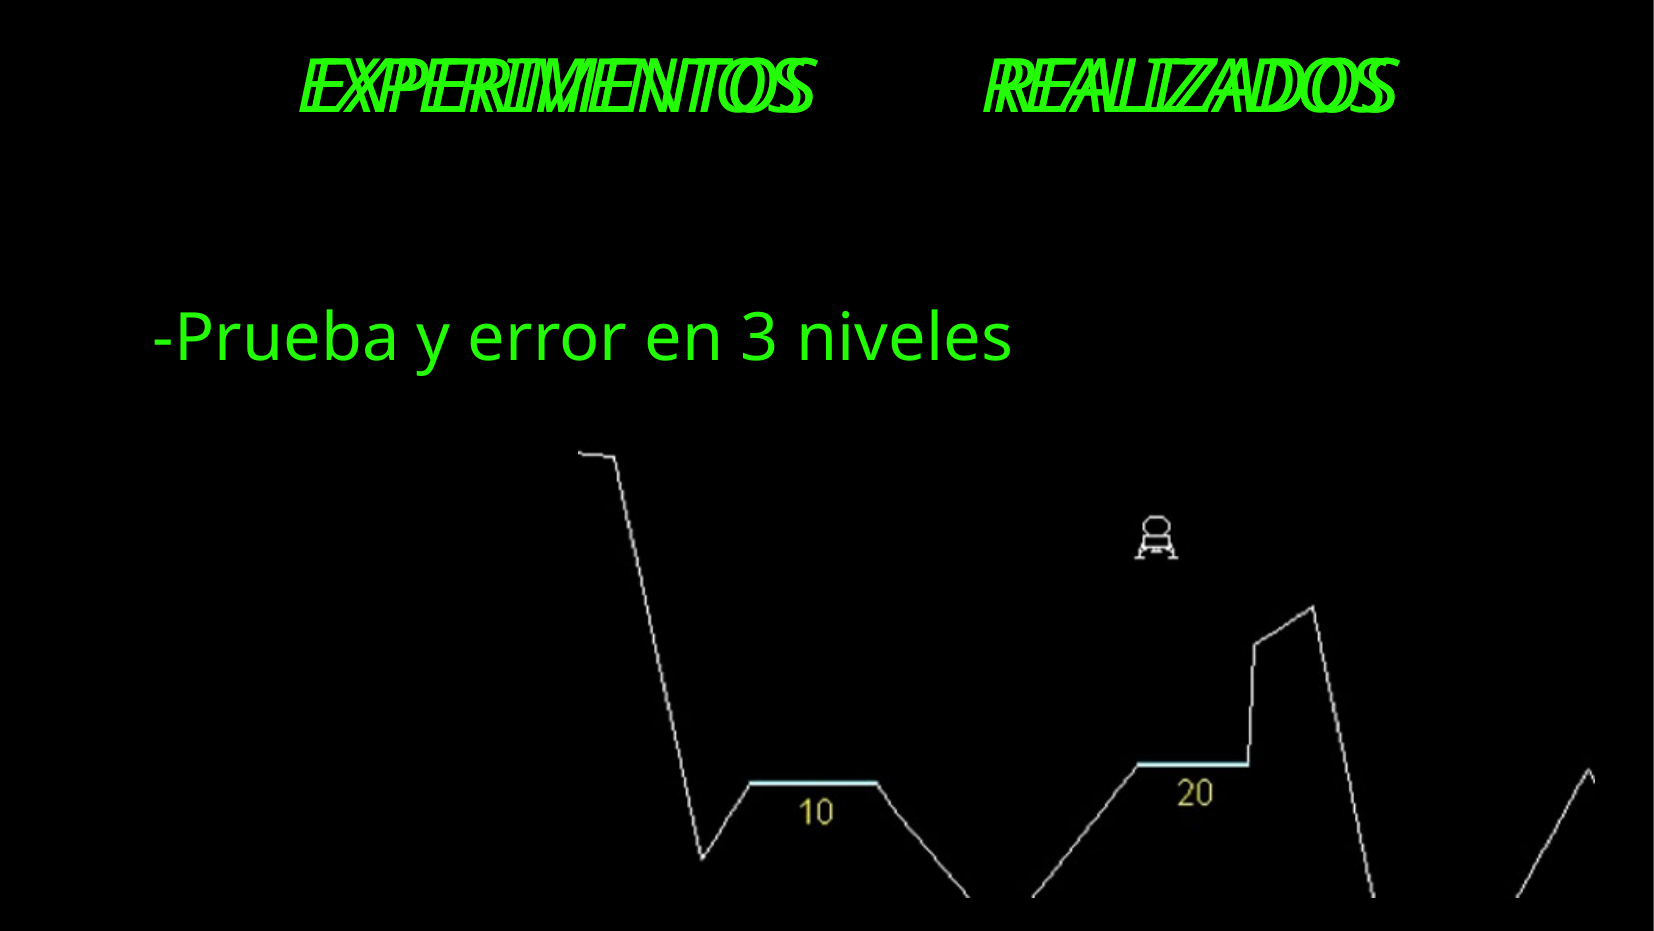

EXPERIMENTOS REALIZADOS
		EXPERIMENTOS REALIZADOS
		EXPERIMENTOS REALIZADOS
		-Prueba y error en 3 niveles